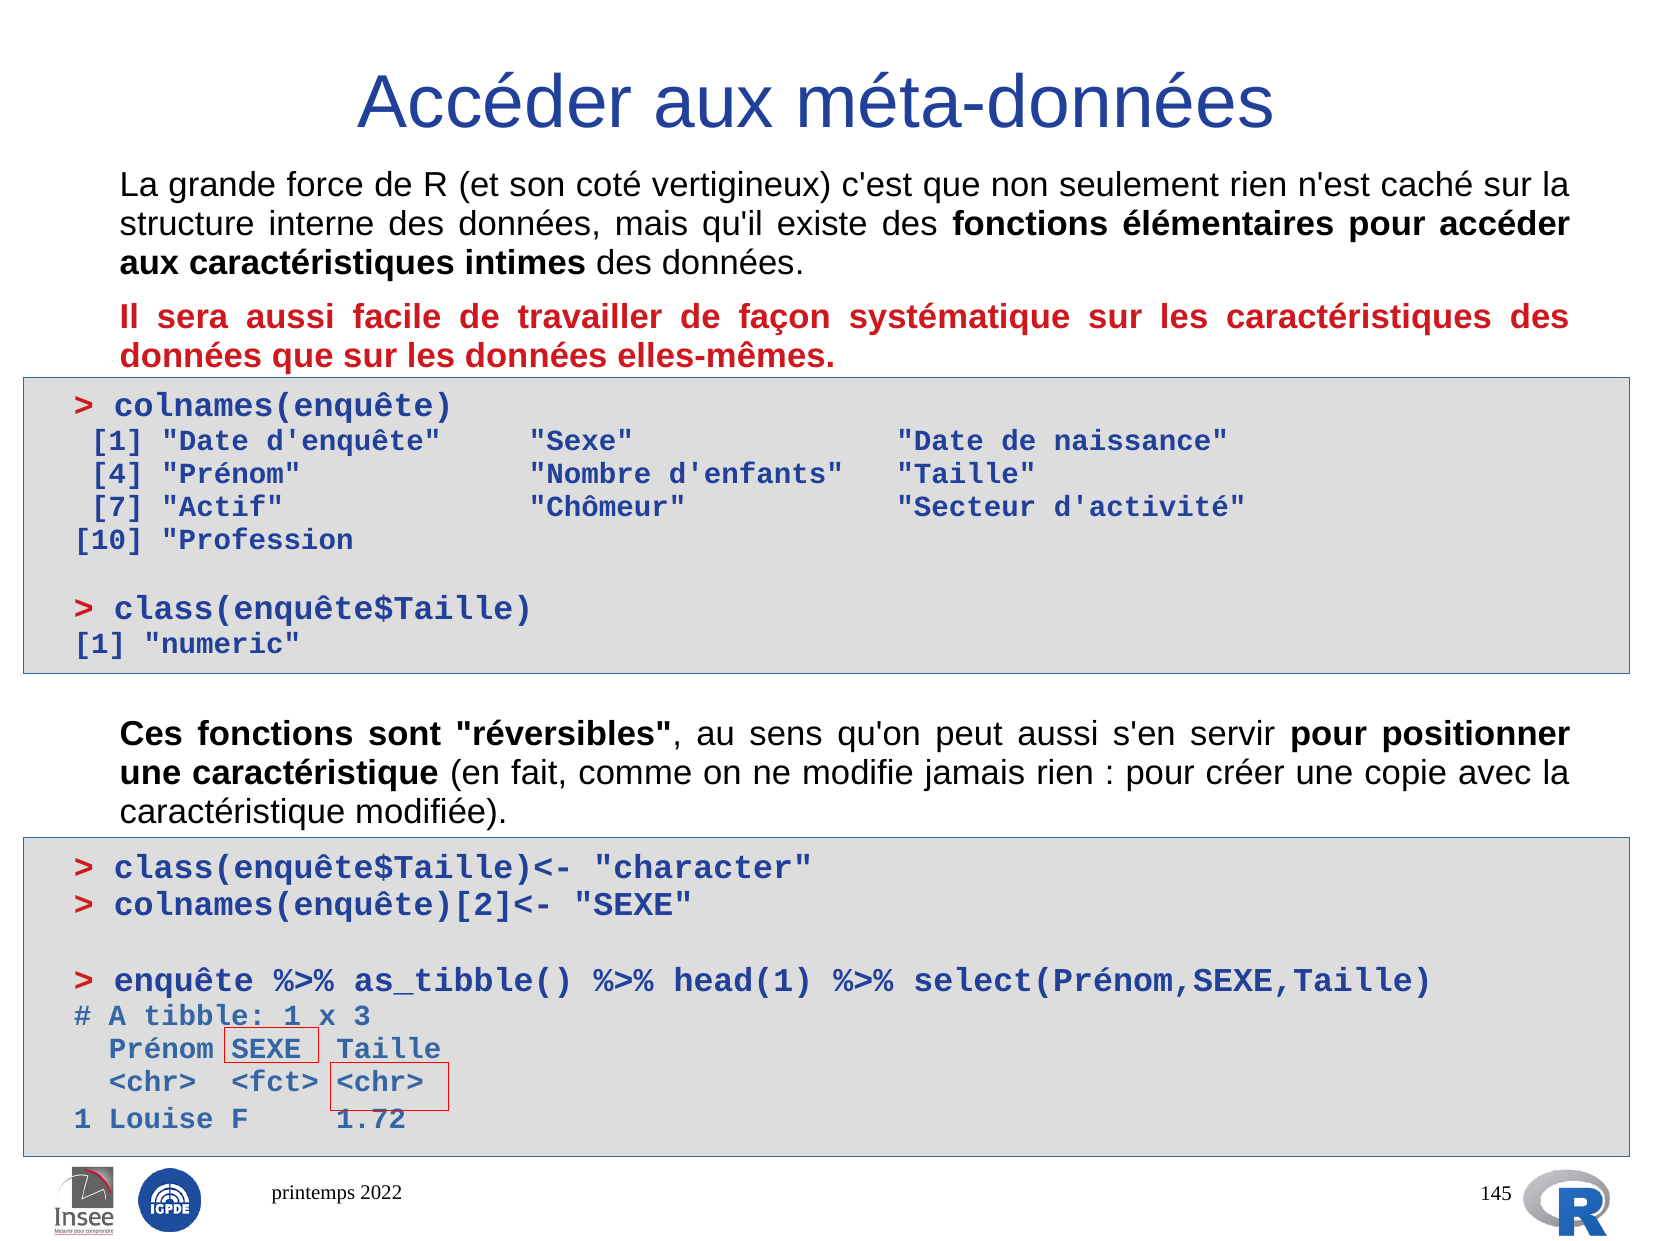

# Accéder aux méta-données
La grande force de R (et son coté vertigineux) c'est que non seulement rien n'est caché sur la structure interne des données, mais qu'il existe des fonctions élémentaires pour accéder aux caractéristiques intimes des données.
Il sera aussi facile de travailler de façon systématique sur les caractéristiques des données que sur les données elles-mêmes.
Ces fonctions sont "réversibles", au sens qu'on peut aussi s'en servir pour positionner une caractéristique (en fait, comme on ne modifie jamais rien : pour créer une copie avec la caractéristique modifiée).
> colnames(enquête)
 [1] "Date d'enquête" "Sexe" "Date de naissance"
 [4] "Prénom" "Nombre d'enfants" "Taille"
 [7] "Actif" "Chômeur" "Secteur d'activité"
[10] "Profession
> class(enquête$Taille)
[1] "numeric"
> class(enquête$Taille)<- "character"
> colnames(enquête)[2]<- "SEXE"
> enquête %>% as_tibble() %>% head(1) %>% select(Prénom,SEXE,Taille)
# A tibble: 1 x 3
 Prénom SEXE Taille
 <chr> <fct> <chr>
1 Louise F 1.72
printemps 2022
145